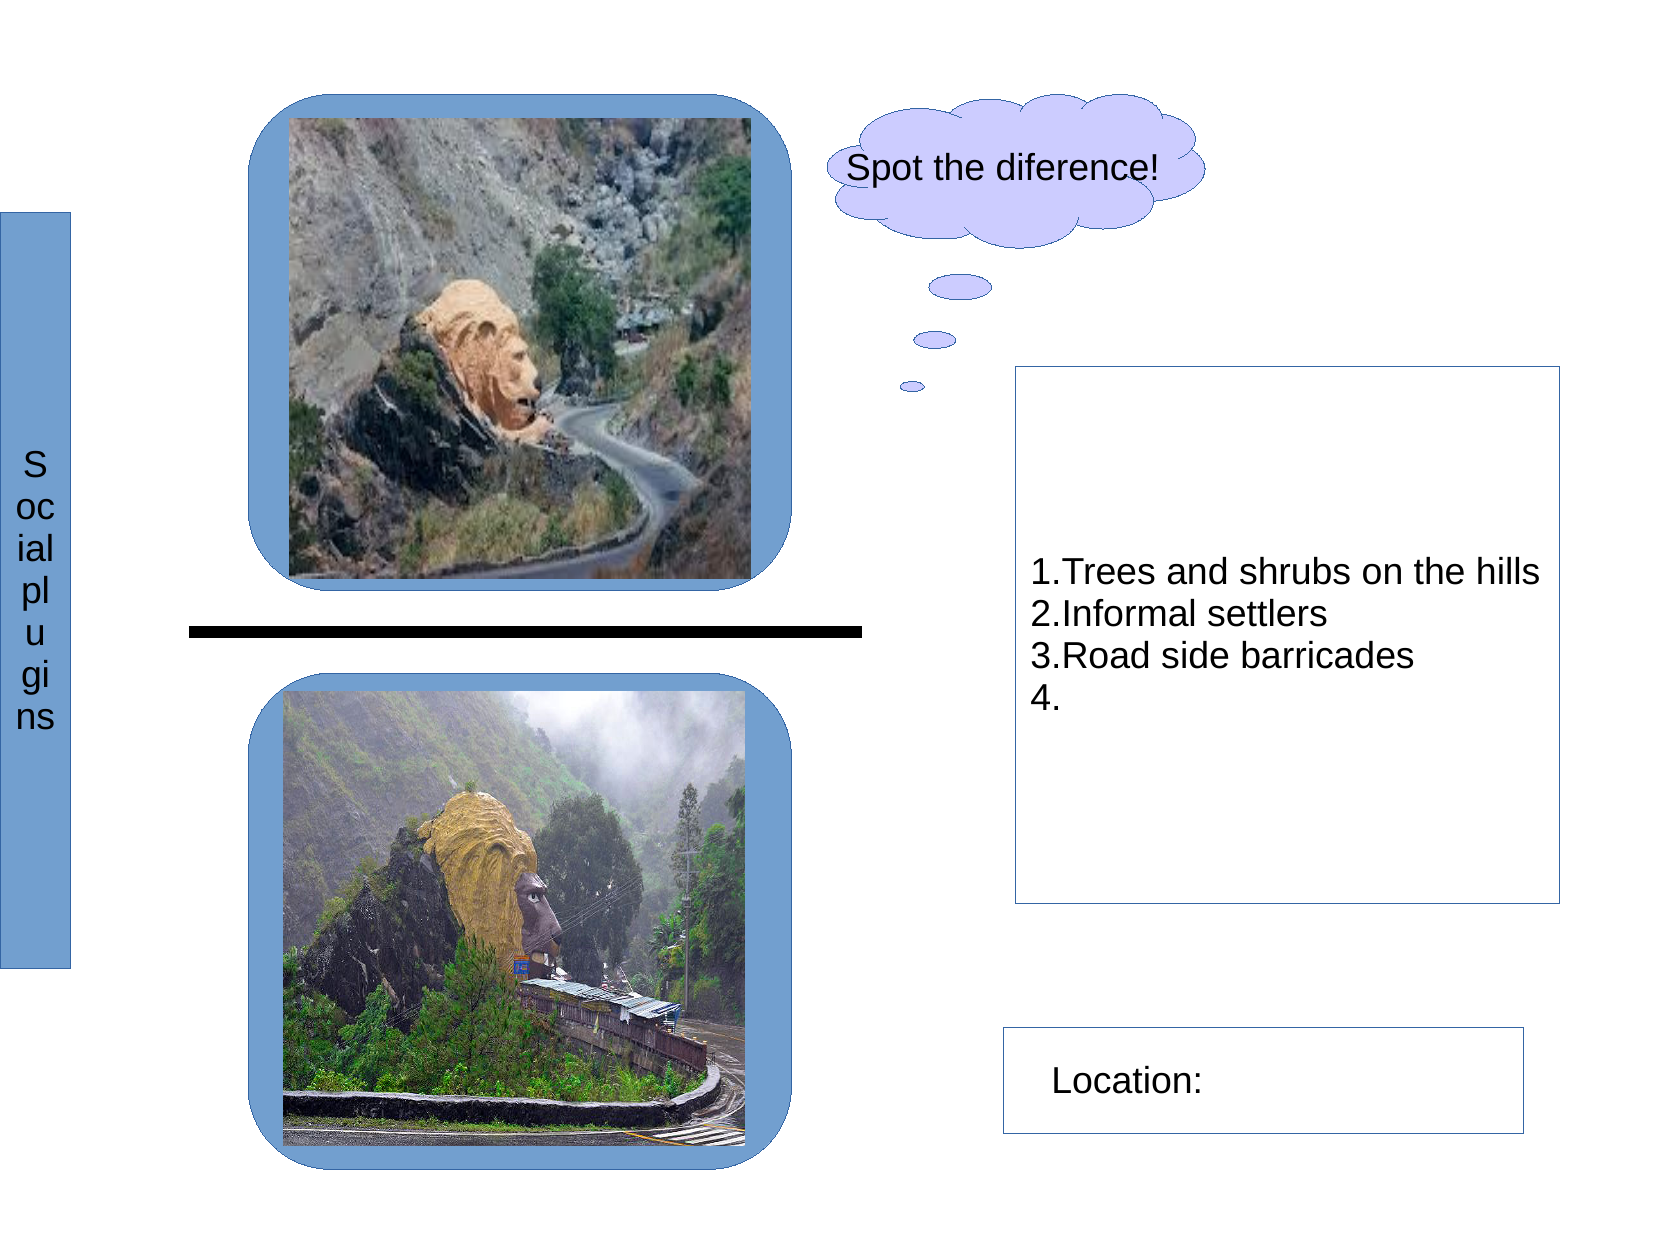

Spot the diference!
Social plugins
1.Trees and shrubs on the hills
2.Informal settlers
3.Road side barricades
4.
Location: